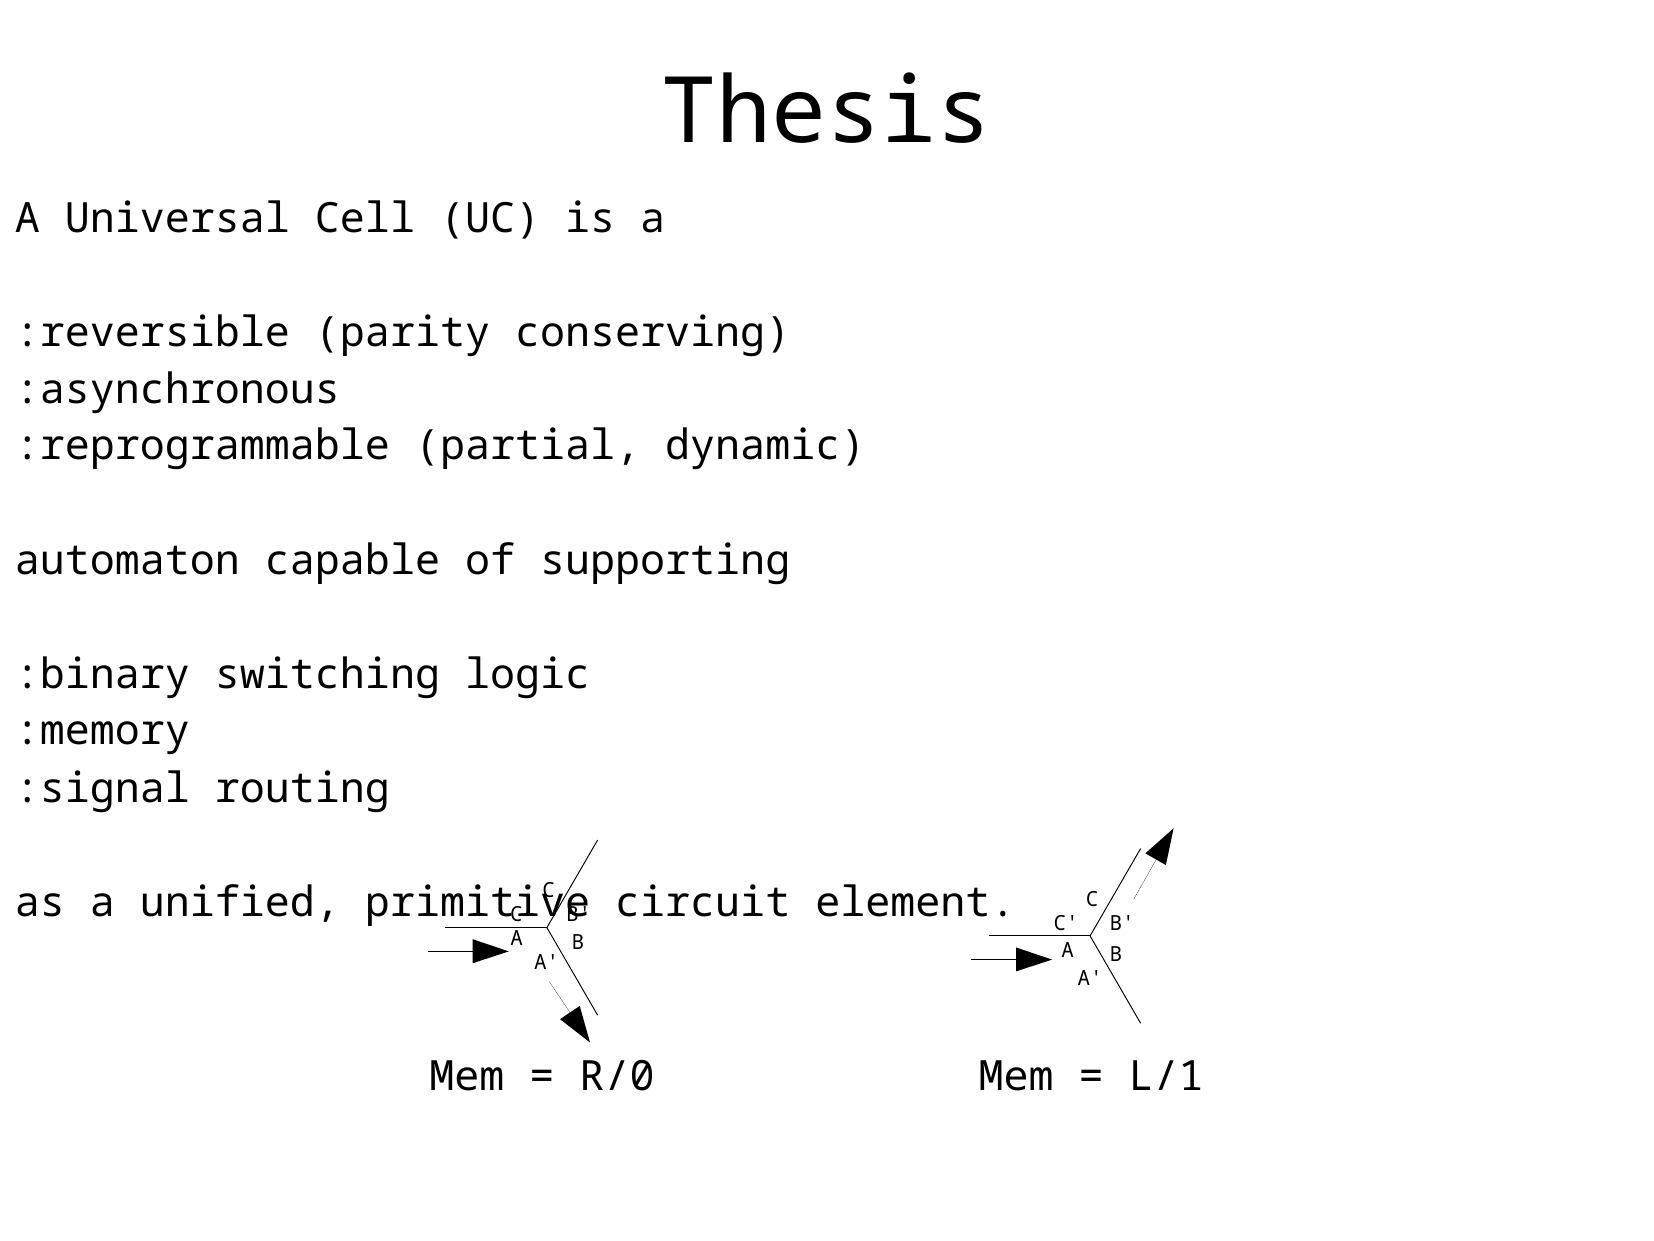

# Thesis
A Universal Cell (UC) is a
:reversible (parity conserving)
:asynchronous
:reprogrammable (partial, dynamic)
automaton capable of supporting
:binary switching logic
:memory
:signal routing
as a unified, primitive circuit element.
C
C'
B'
A
B
A'
C
C'
B'
A
B
A'
Mem = L/1
Mem = R/0